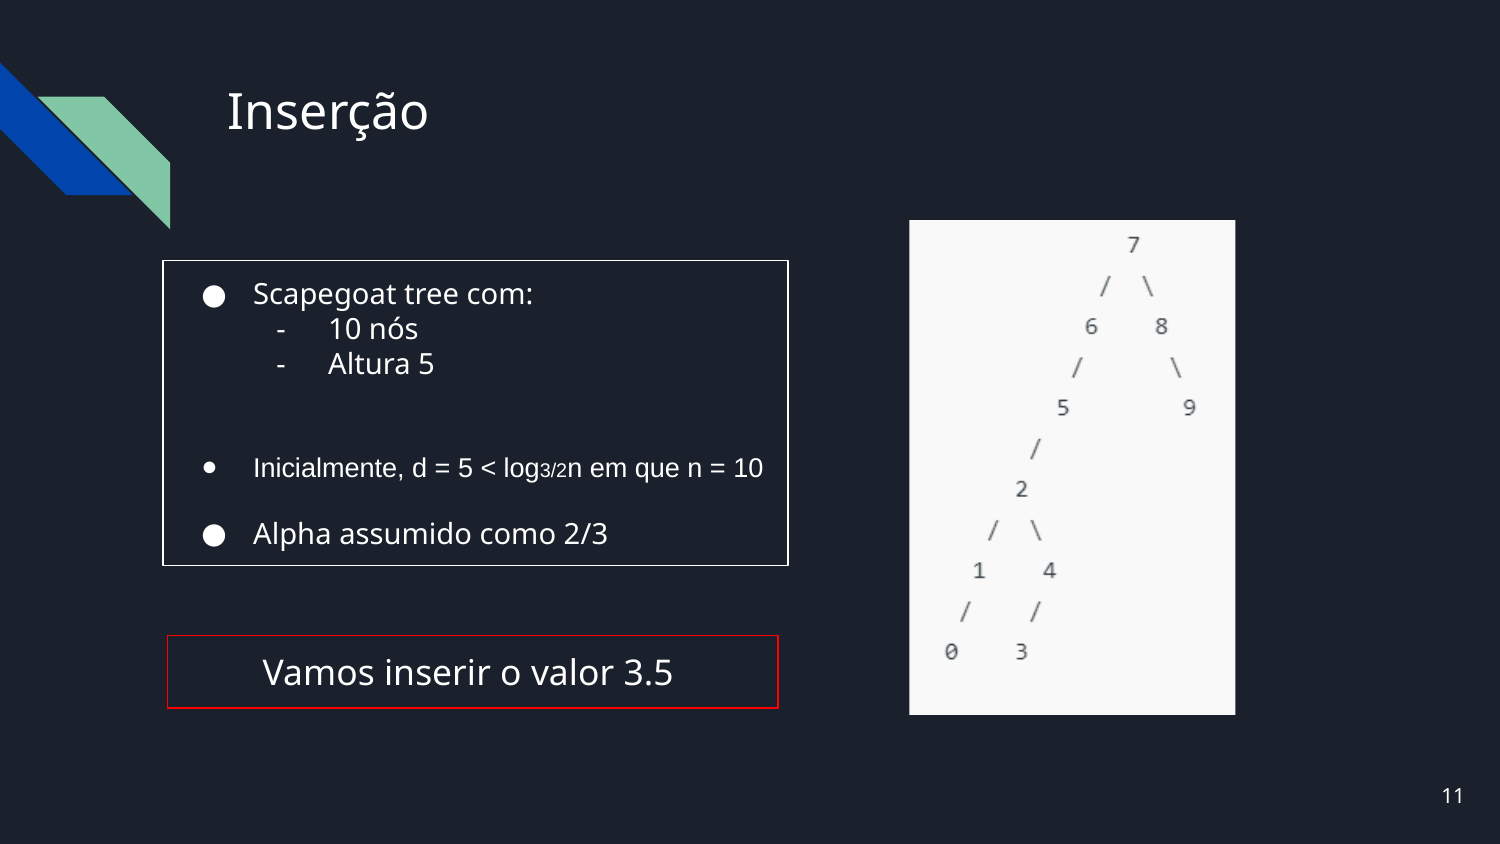

# Inserção
Scapegoat tree com:
10 nós
Altura 5
Inicialmente, d = 5 < log3/2n em que n = 10
Alpha assumido como 2/3
Vamos inserir o valor 3.5